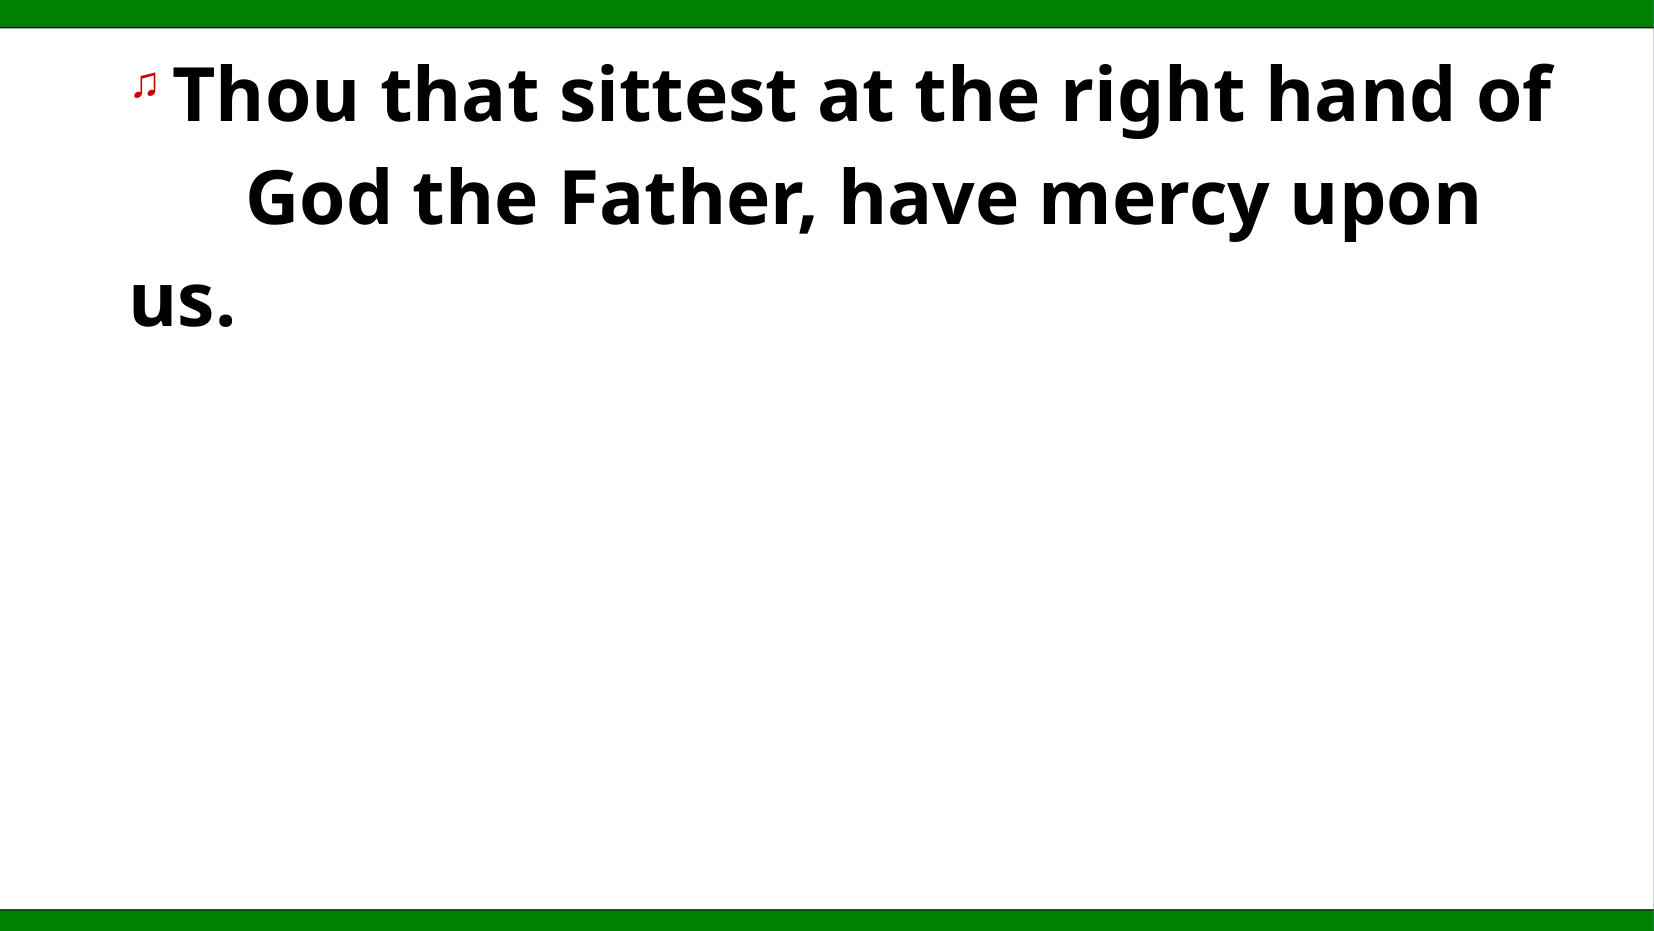

♫ Thou that sittest at the right hand of
 God the Father, have mercy upon us.